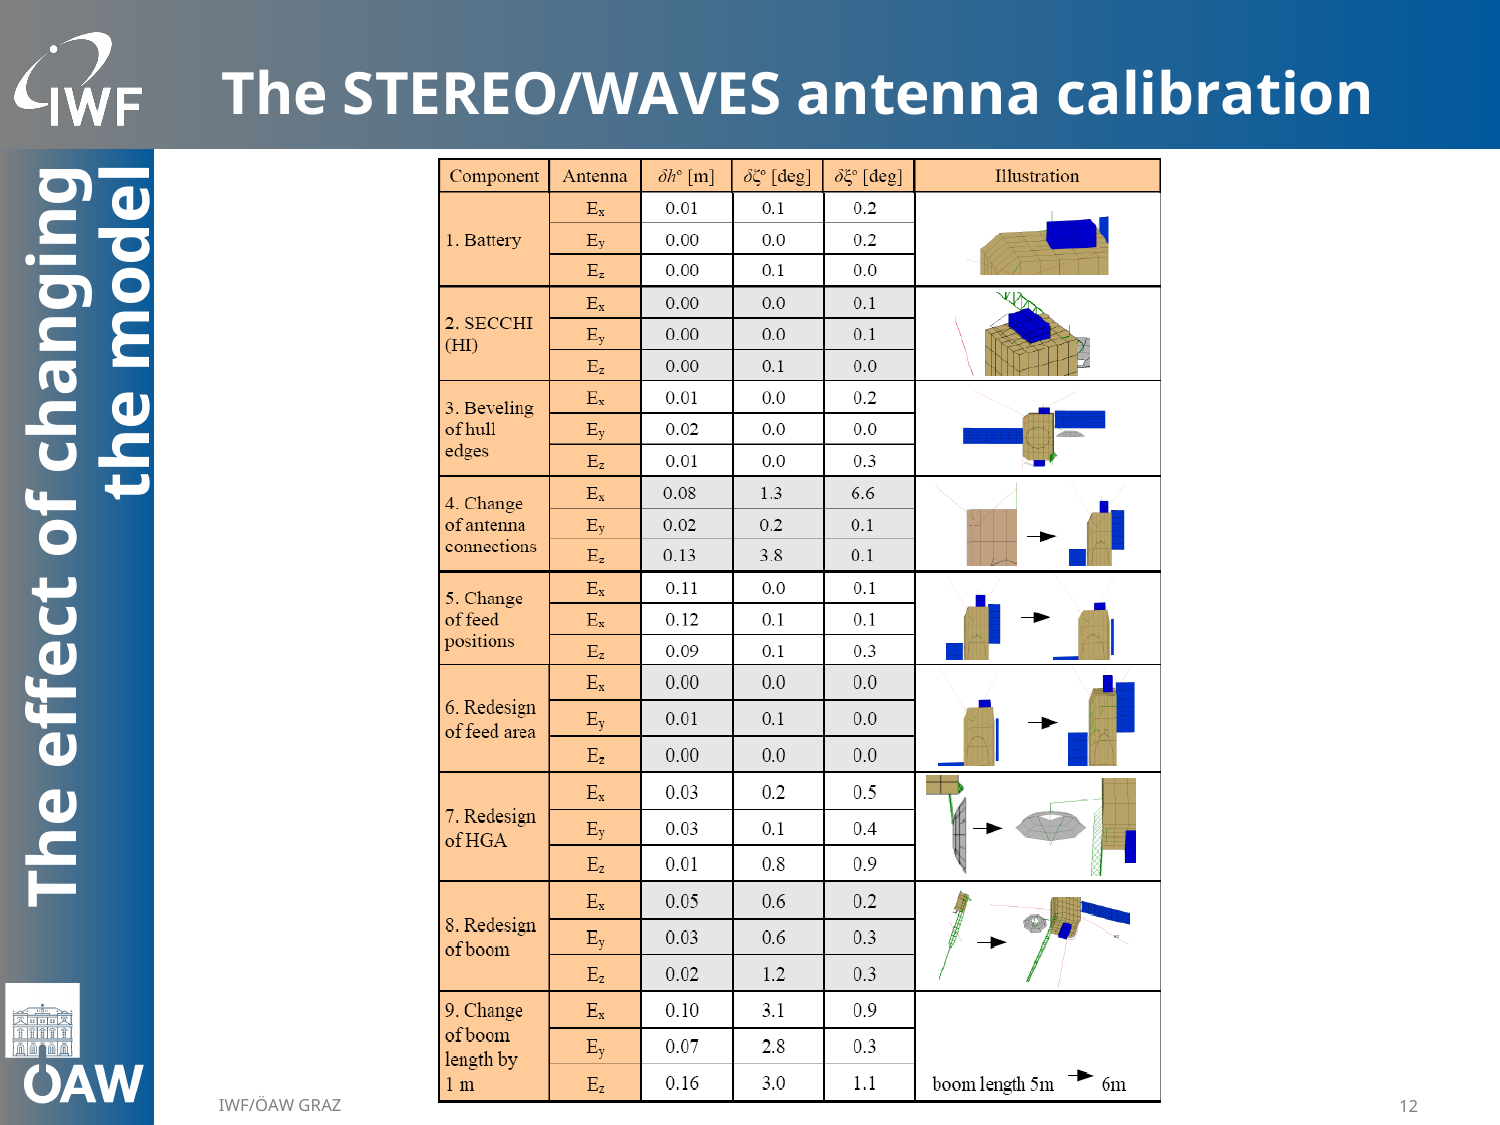

# The STEREO/WAVES antenna calibration
The effect of changing the model
IWF/ÖAW GRAZ
12